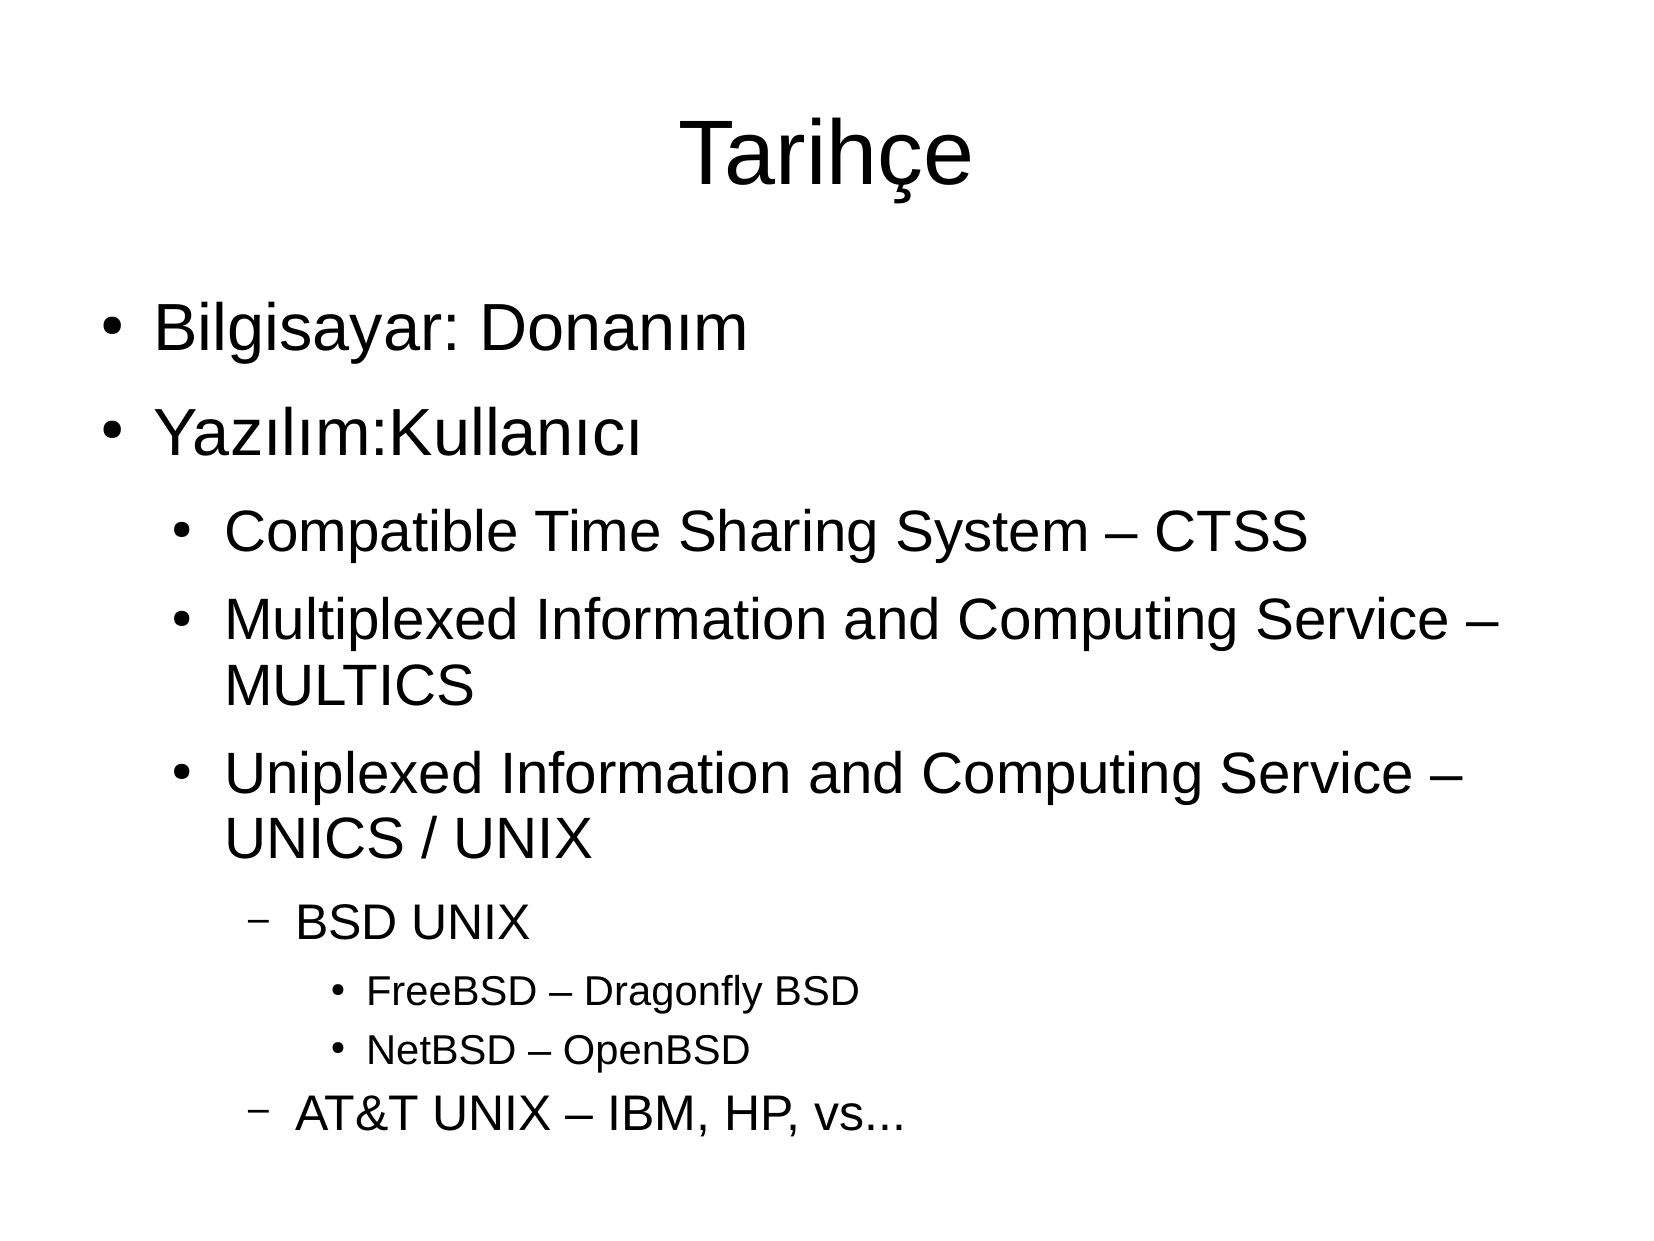

# Tarihçe
Bilgisayar: Donanım
Yazılım:Kullanıcı
Compatible Time Sharing System – CTSS
Multiplexed Information and Computing Service – MULTICS
Uniplexed Information and Computing Service – UNICS / UNIX
BSD UNIX
FreeBSD – Dragonfly BSD
NetBSD – OpenBSD
AT&T UNIX – IBM, HP, vs...